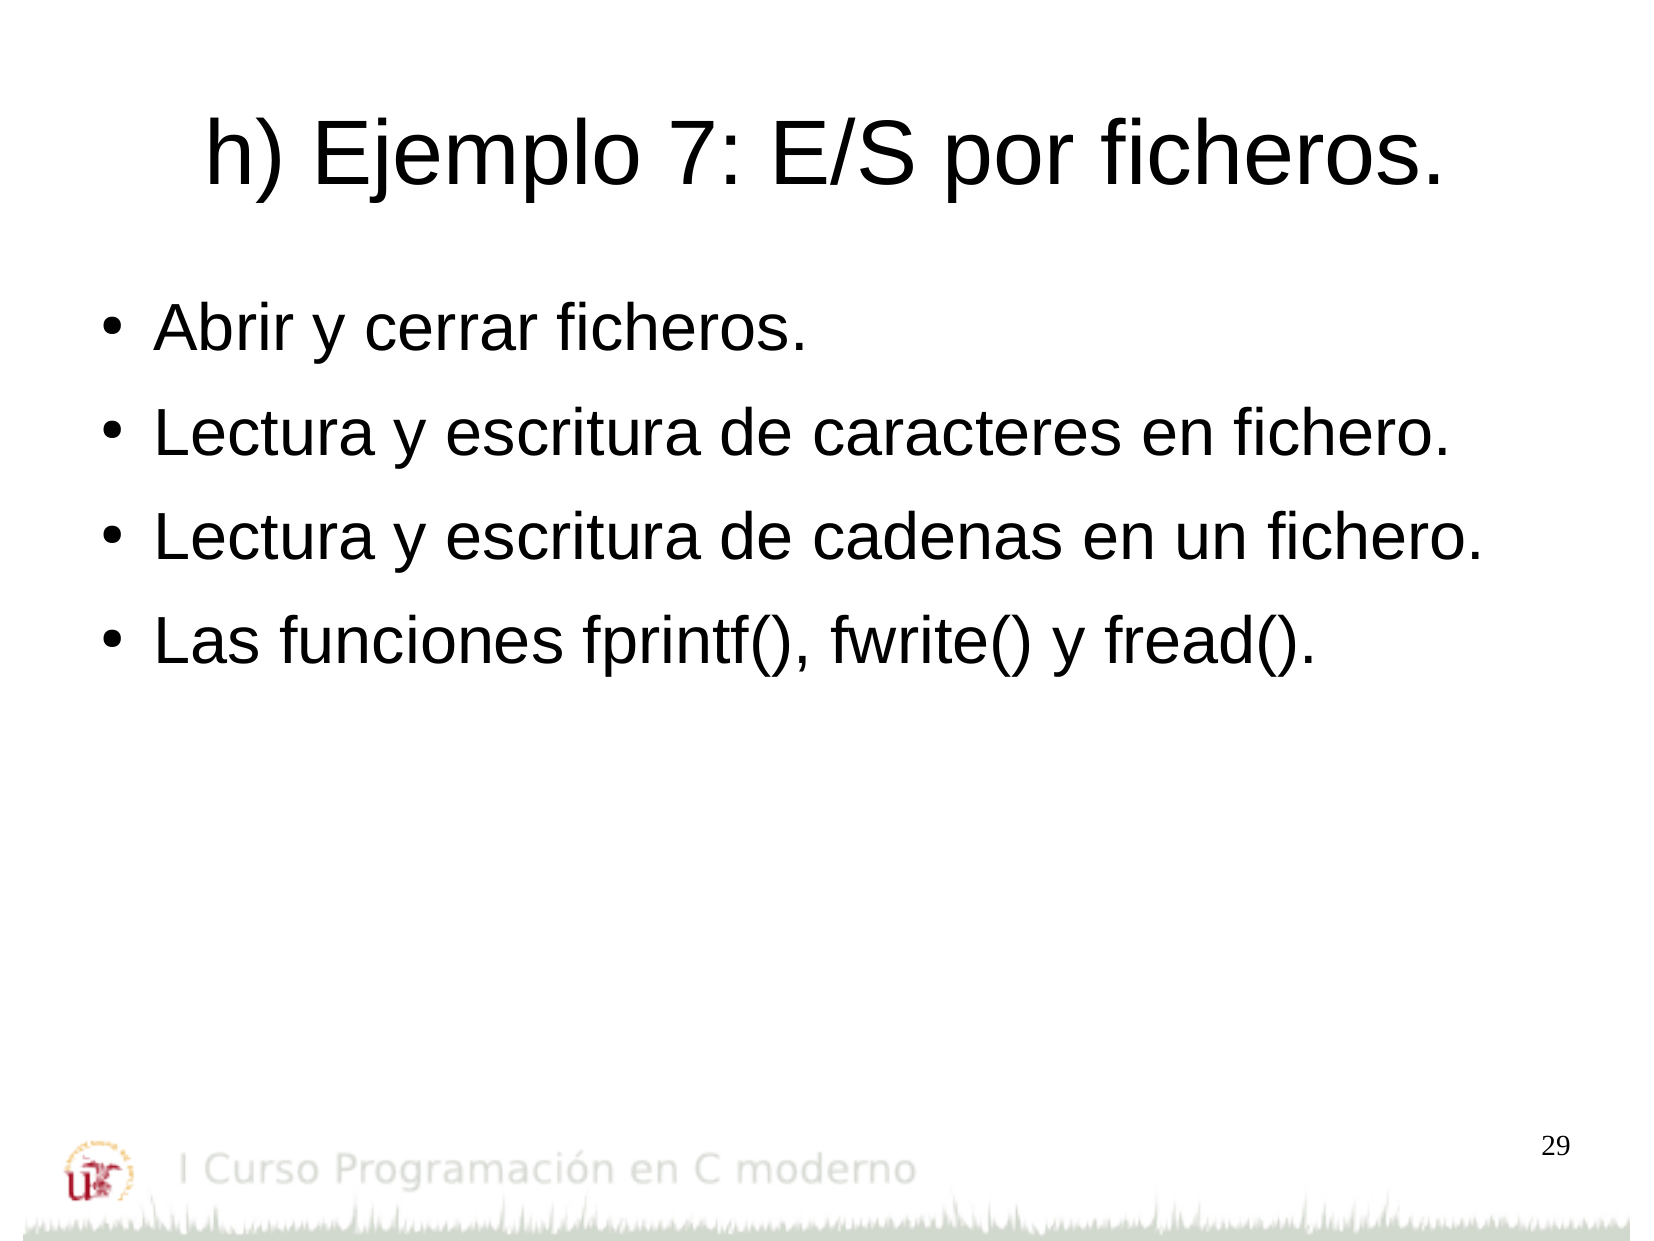

# h) Ejemplo 7: E/S por ficheros.
Abrir y cerrar ficheros.
Lectura y escritura de caracteres en fichero.
Lectura y escritura de cadenas en un fichero.
Las funciones fprintf(), fwrite() y fread().
29